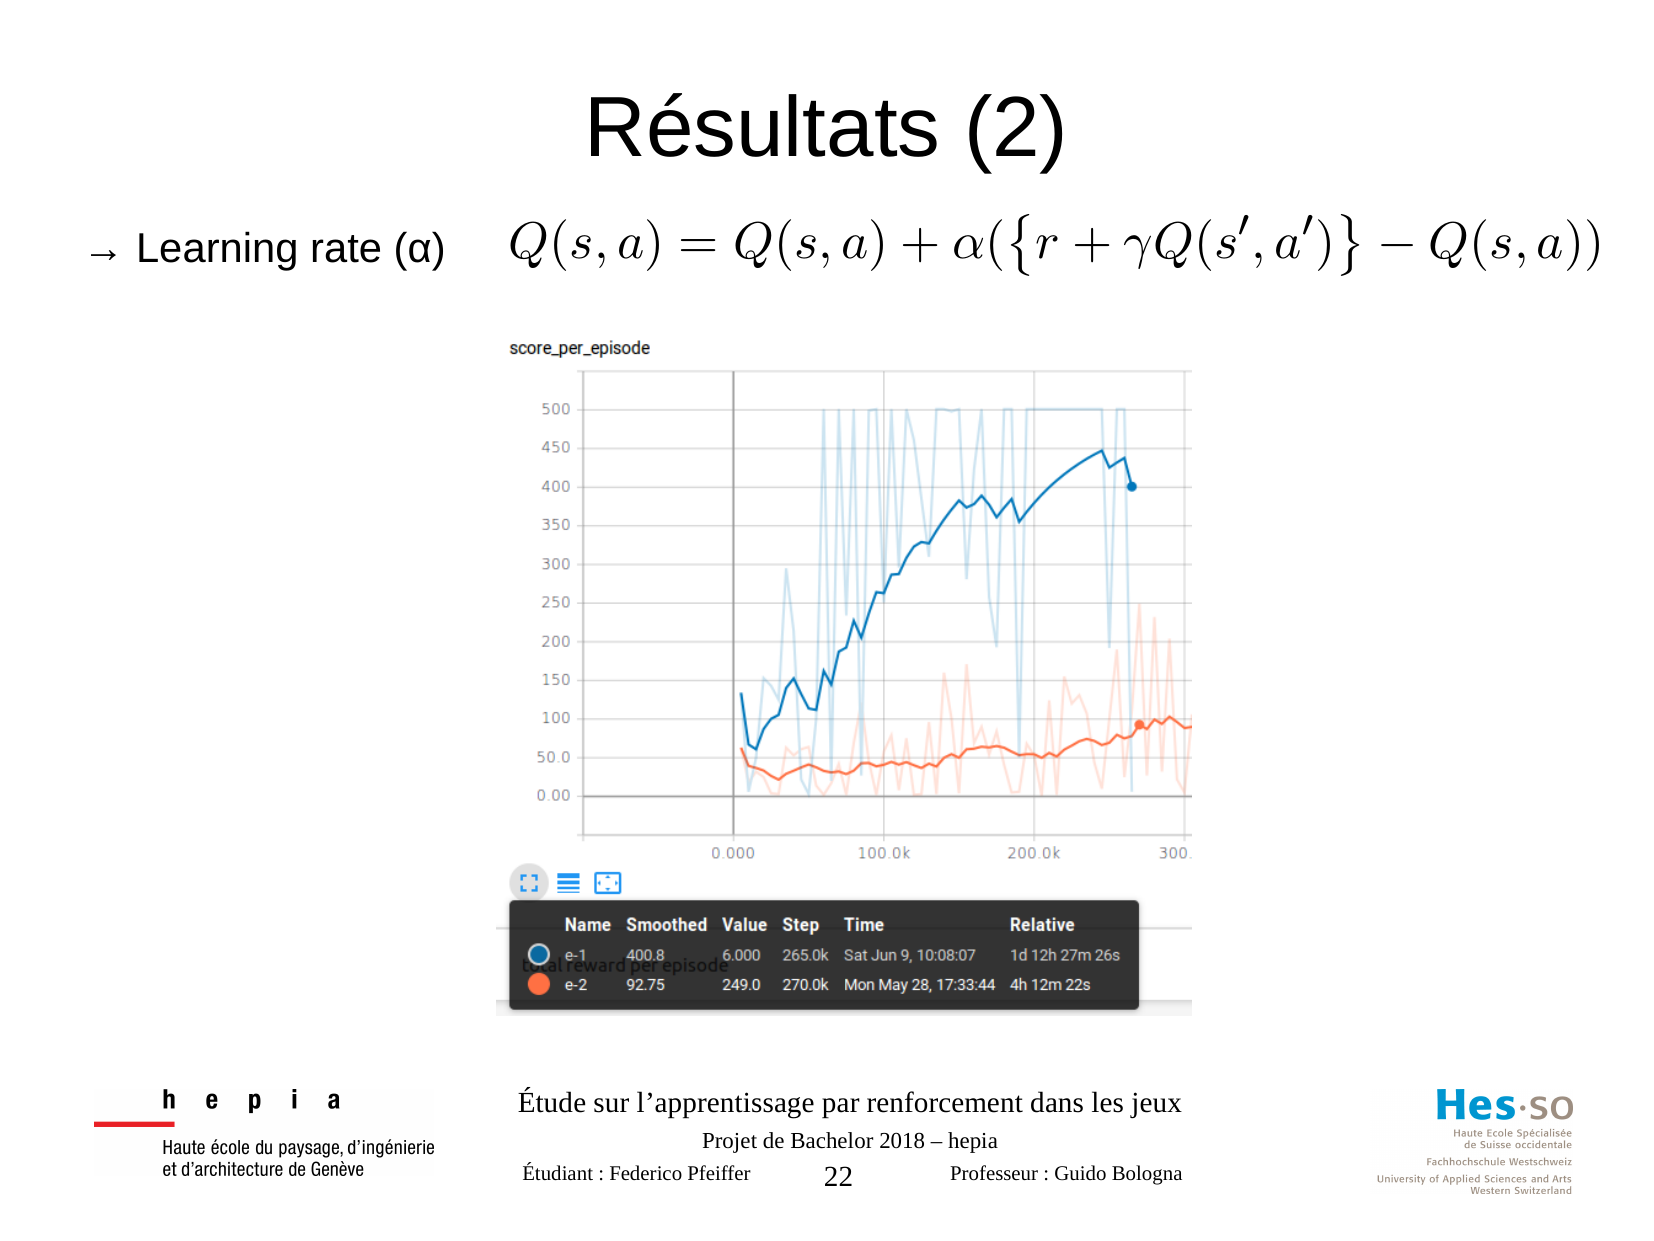

# Résultats (2)
→ Learning rate (α)
22